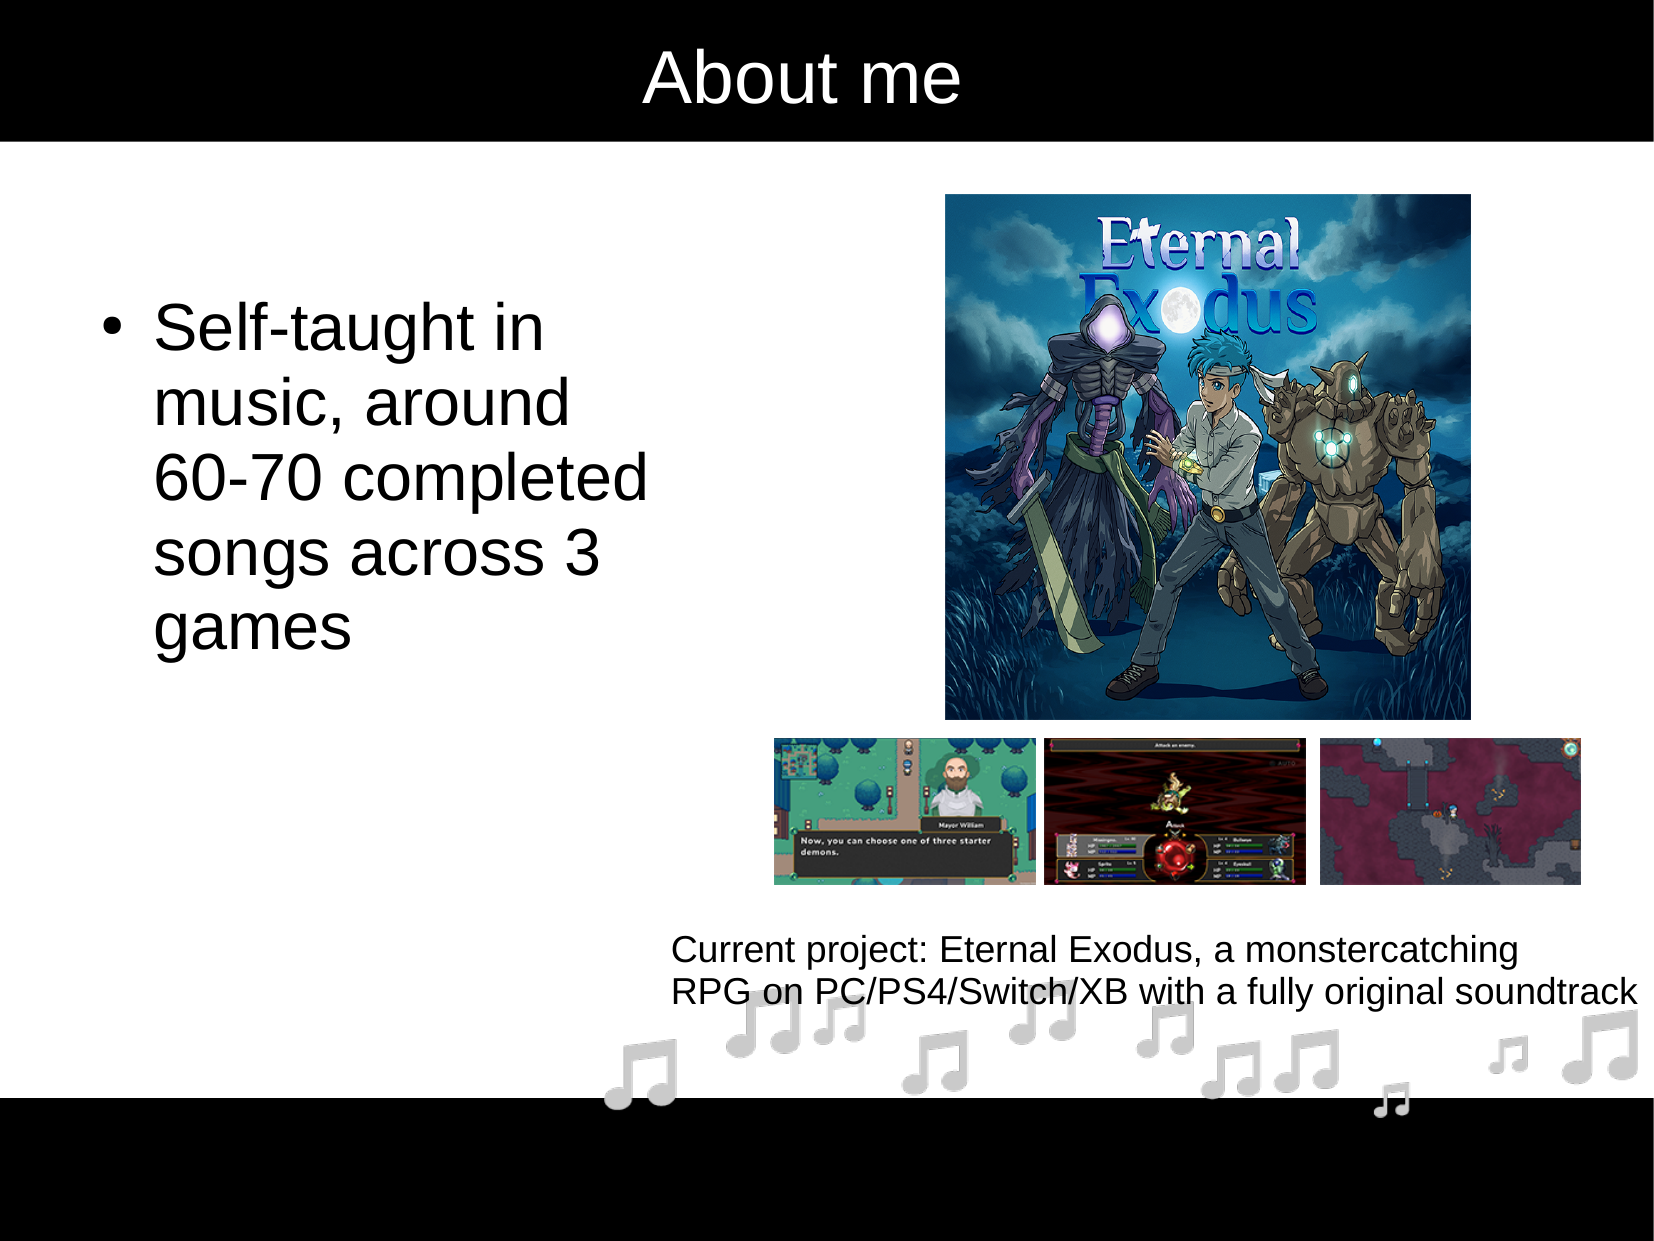

# About me
Self-taught in music, around 60-70 completed songs across 3 games
Current project: Eternal Exodus, a monstercatching
RPG on PC/PS4/Switch/XB with a fully original soundtrack